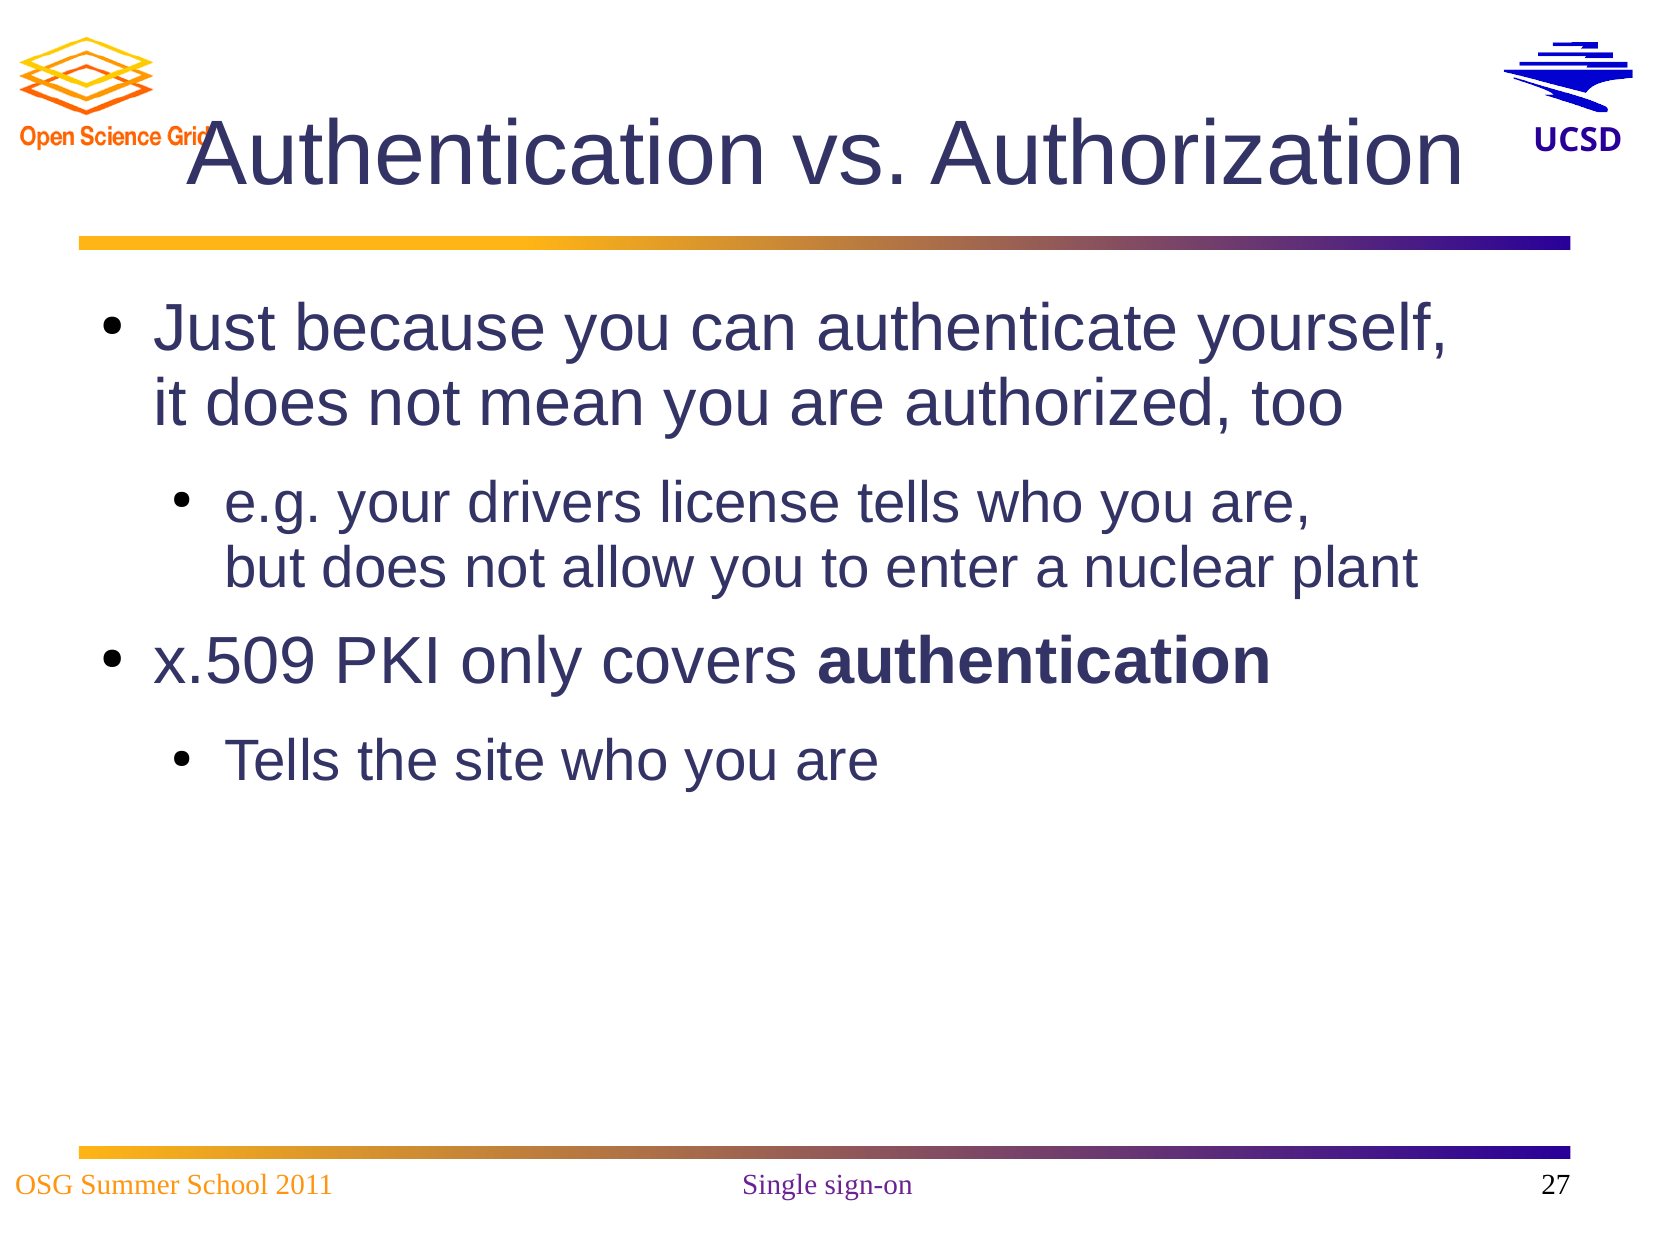

# Authentication vs. Authorization
Just because you can authenticate yourself,
it does not mean you are authorized, too
e.g. your drivers license tells who you are,
but does not allow you to enter a nuclear plant
x.509 PKI only covers authentication
Tells the site who you are
OSG Summer School 2011
Single sign-on
27